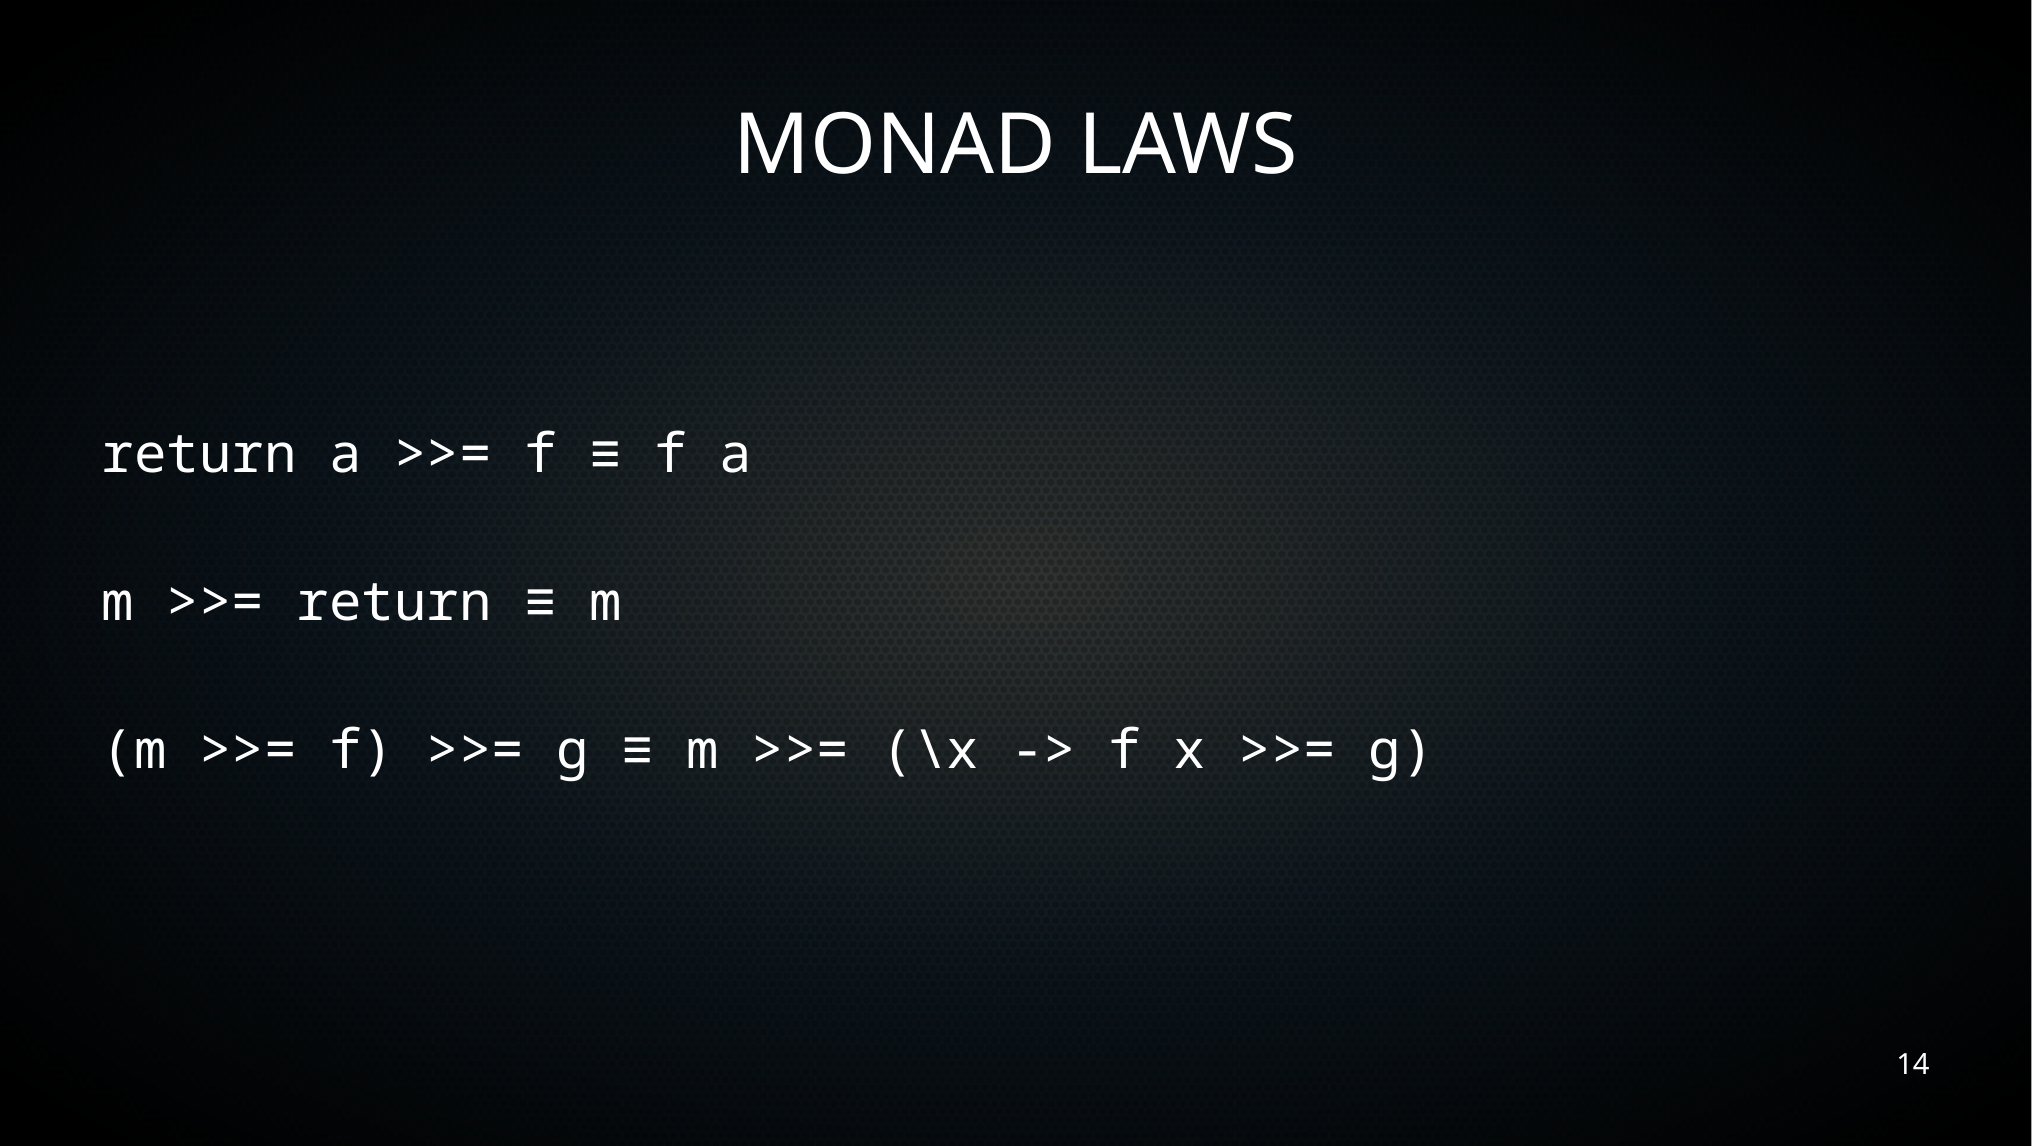

# MONAD LAWS
return a >>= f ≡ f a
m >>= return ≡ m
(m >>= f) >>= g ≡ m >>= (\x -> f x >>= g)
14